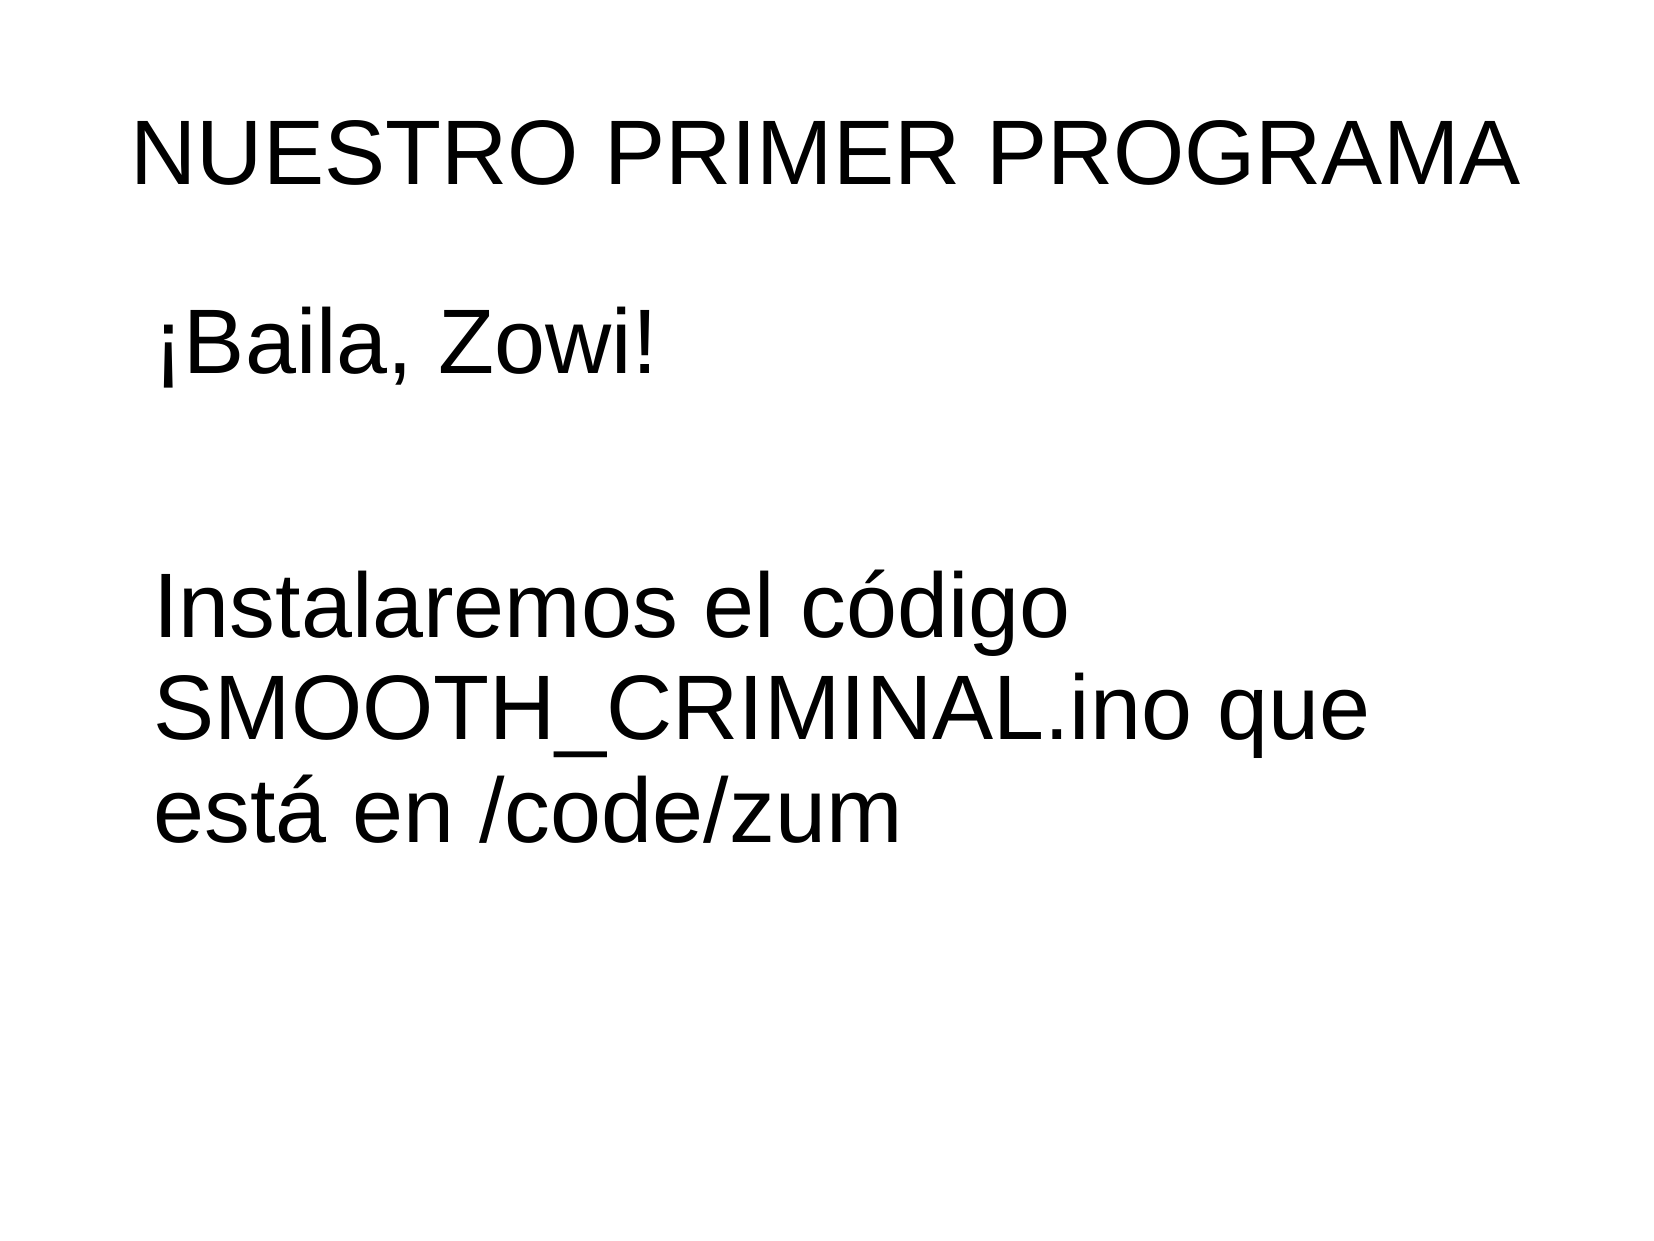

# NUESTRO PRIMER PROGRAMA
¡Baila, Zowi!
Instalaremos el código SMOOTH_CRIMINAL.ino que está en /code/zum